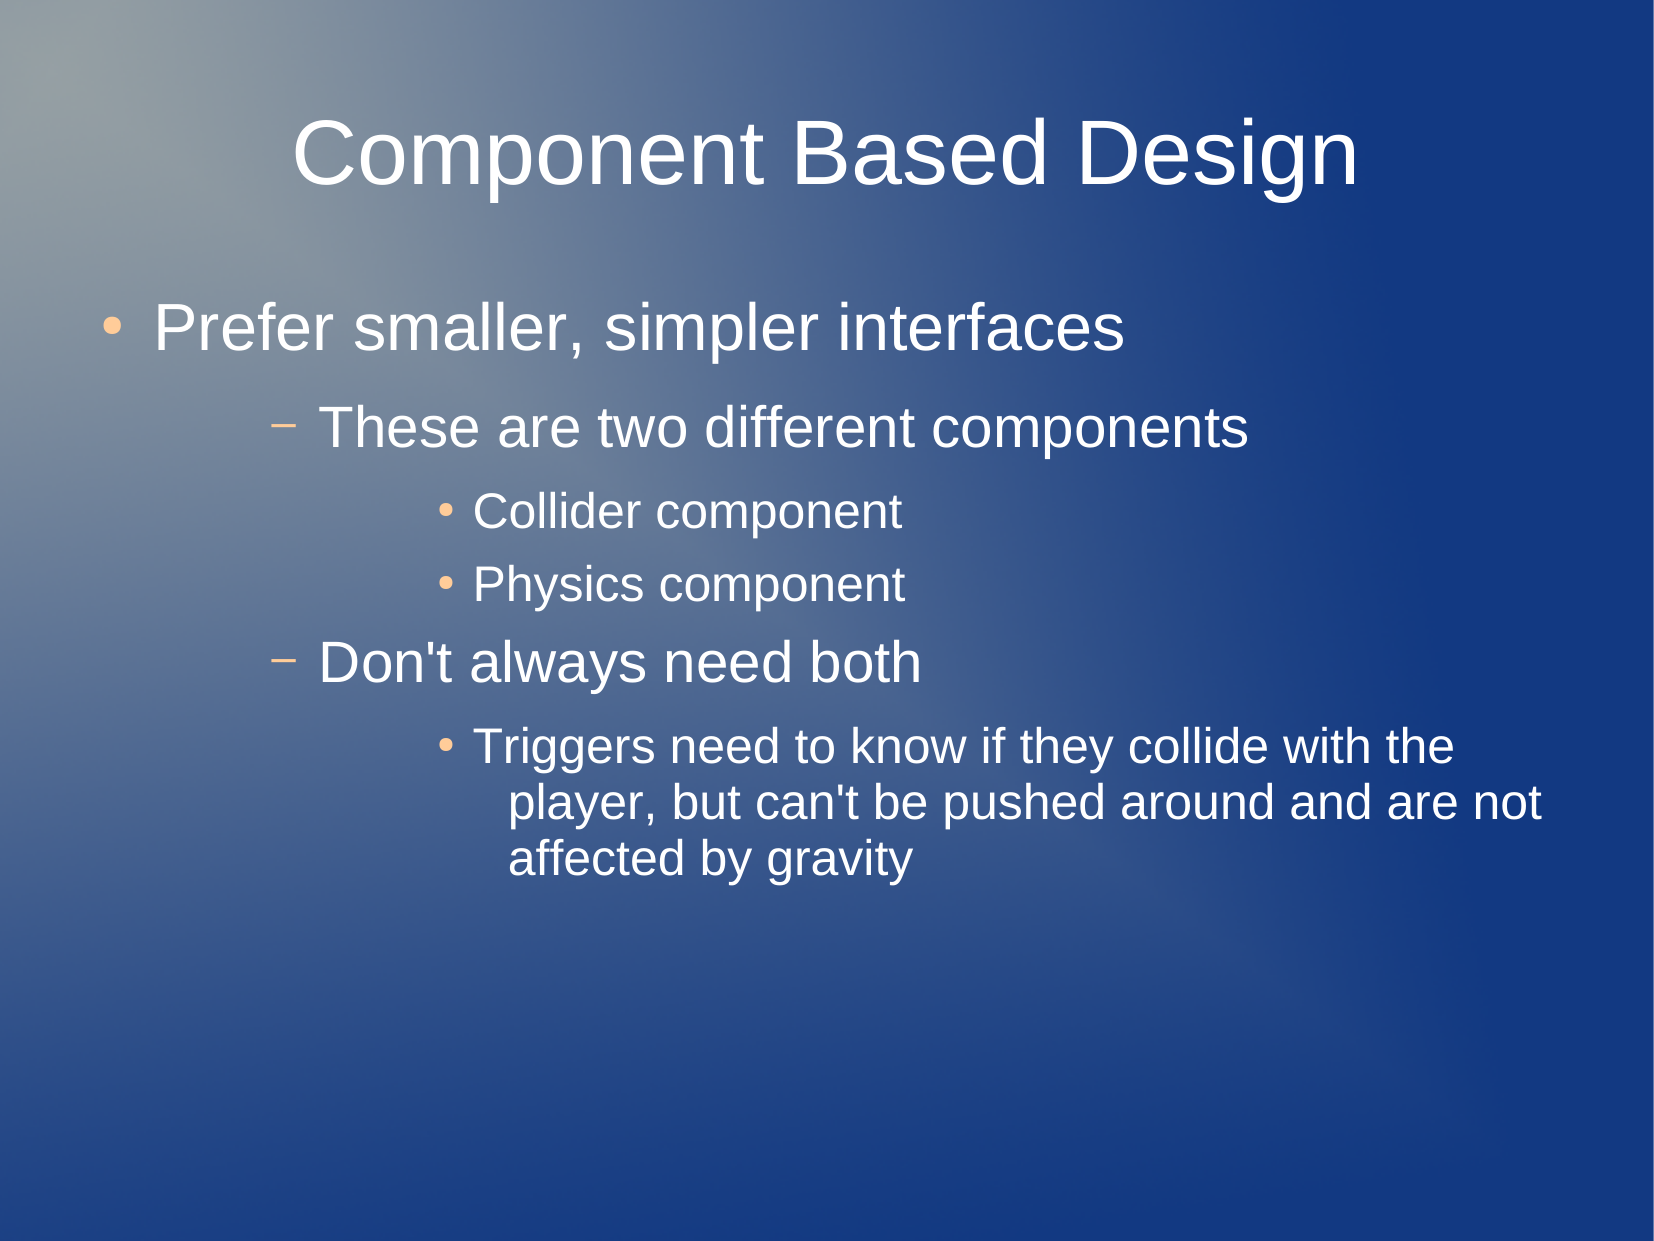

# Component Based Design
Prefer smaller, simpler interfaces
These are two different components
Collider component
Physics component
Don't always need both
Triggers need to know if they collide with the player, but can't be pushed around and are not affected by gravity